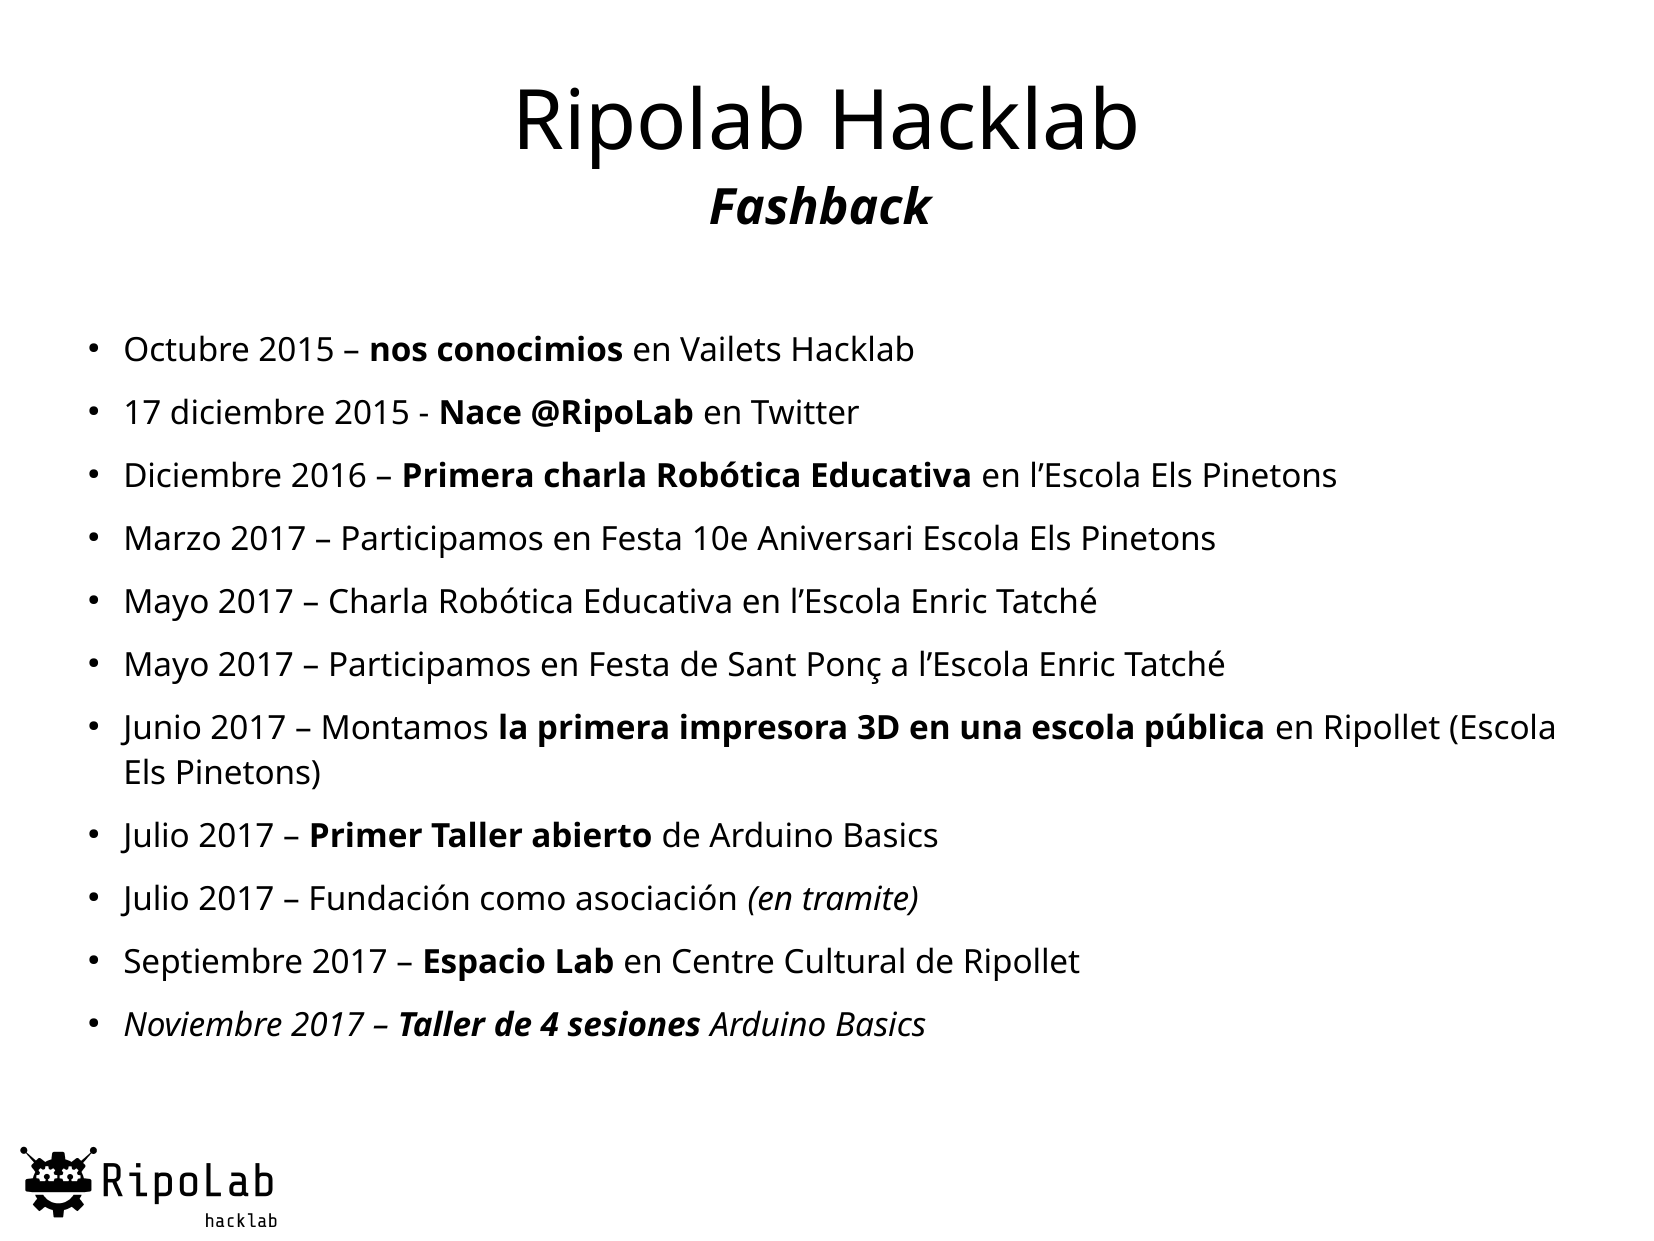

# Ripolab Hacklab
Fashback
Octubre 2015 – nos conocimios en Vailets Hacklab
17 diciembre 2015 - Nace @RipoLab en Twitter
Diciembre 2016 – Primera charla Robótica Educativa en l’Escola Els Pinetons
Marzo 2017 – Participamos en Festa 10e Aniversari Escola Els Pinetons
Mayo 2017 – Charla Robótica Educativa en l’Escola Enric Tatché
Mayo 2017 – Participamos en Festa de Sant Ponç a l’Escola Enric Tatché
Junio 2017 – Montamos la primera impresora 3D en una escola pública en Ripollet (Escola Els Pinetons)
Julio 2017 – Primer Taller abierto de Arduino Basics
Julio 2017 – Fundación como asociación (en tramite)
Septiembre 2017 – Espacio Lab en Centre Cultural de Ripollet
Noviembre 2017 – Taller de 4 sesiones Arduino Basics